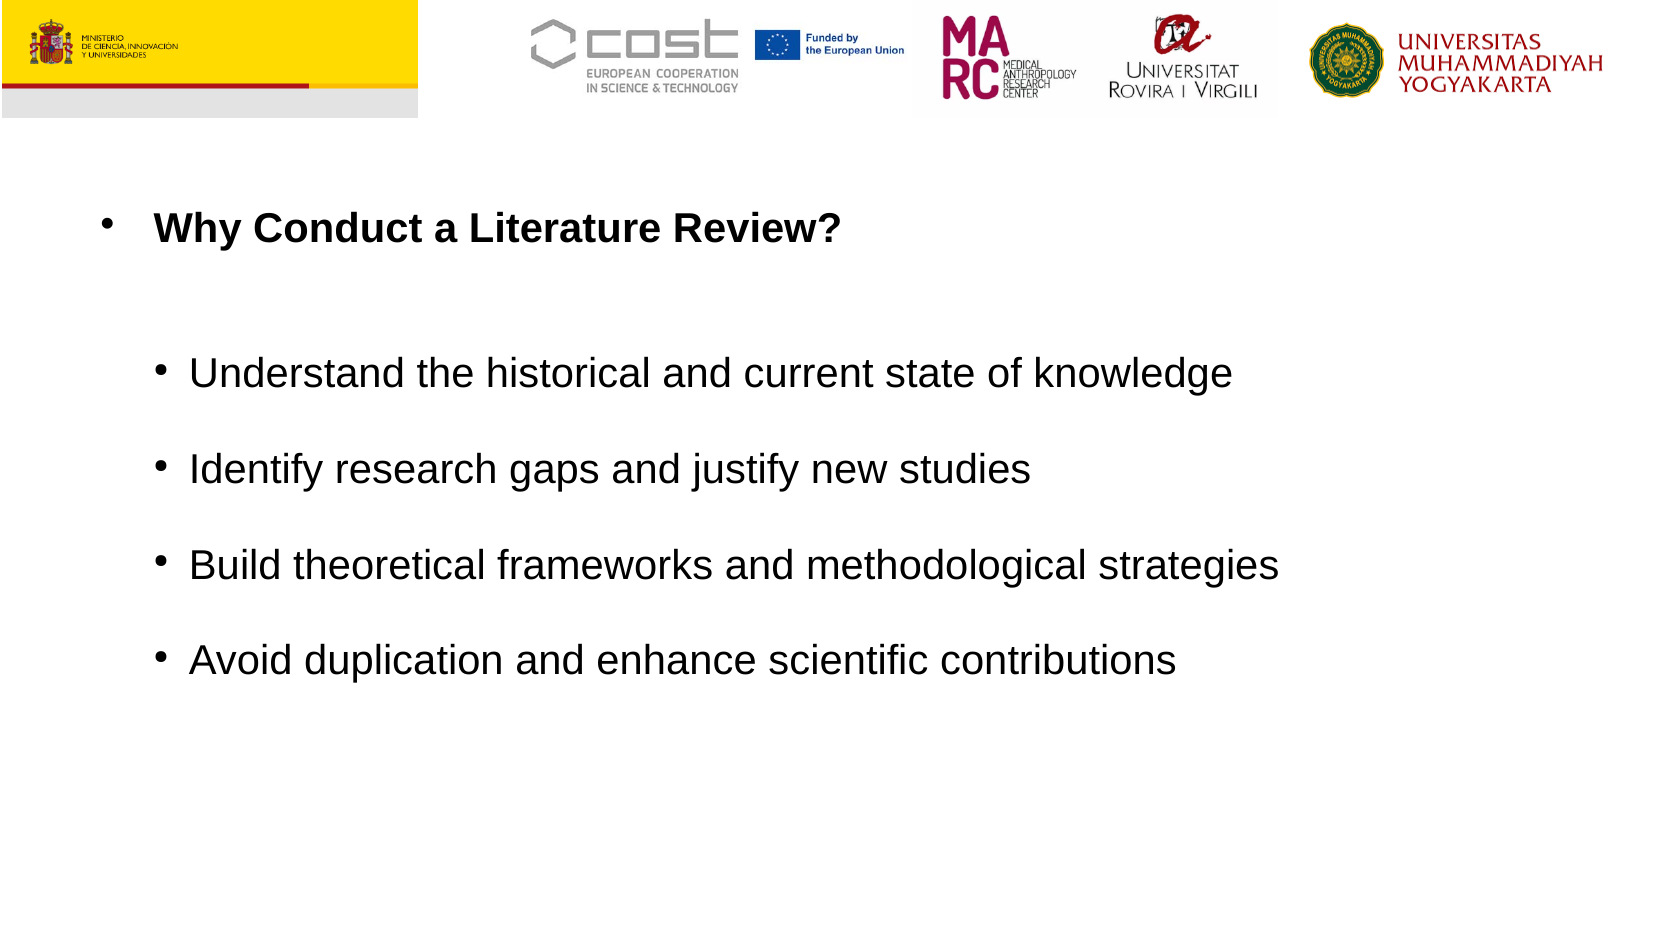

Why Conduct a Literature Review?
Understand the historical and current state of knowledge
Identify research gaps and justify new studies
Build theoretical frameworks and methodological strategies
Avoid duplication and enhance scientific contributions